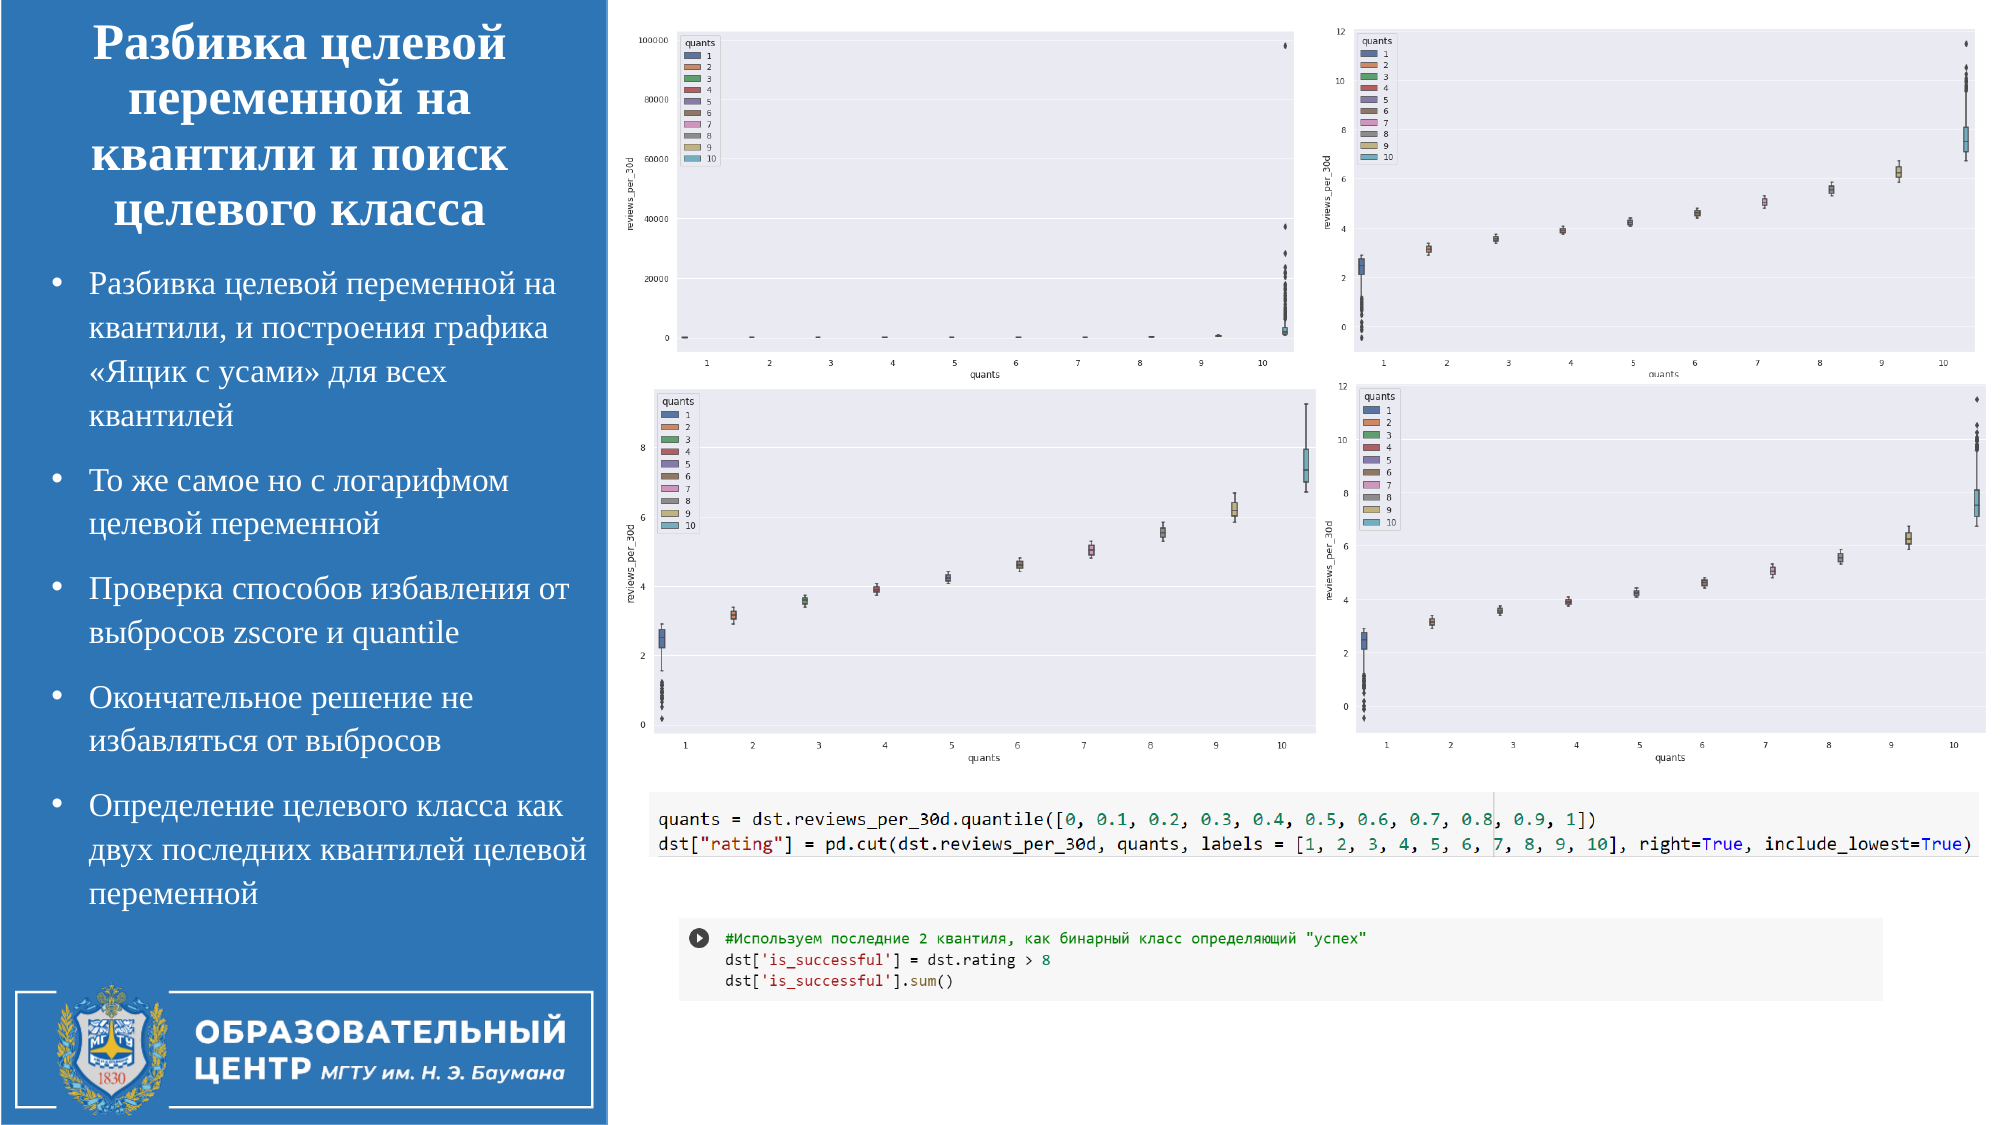

Разбивка целевой переменной на квантили и поиск целевого класса
Разбивка целевой переменной на квантили, и построения графика «Ящик с усами» для всех квантилей
То же самое но с логарифмом целевой переменной
Проверка способов избавления от выбросов zscore и quantile
Окончательное решение не избавляться от выбросов
Определение целевого класса как двух последних квантилей целевой переменной